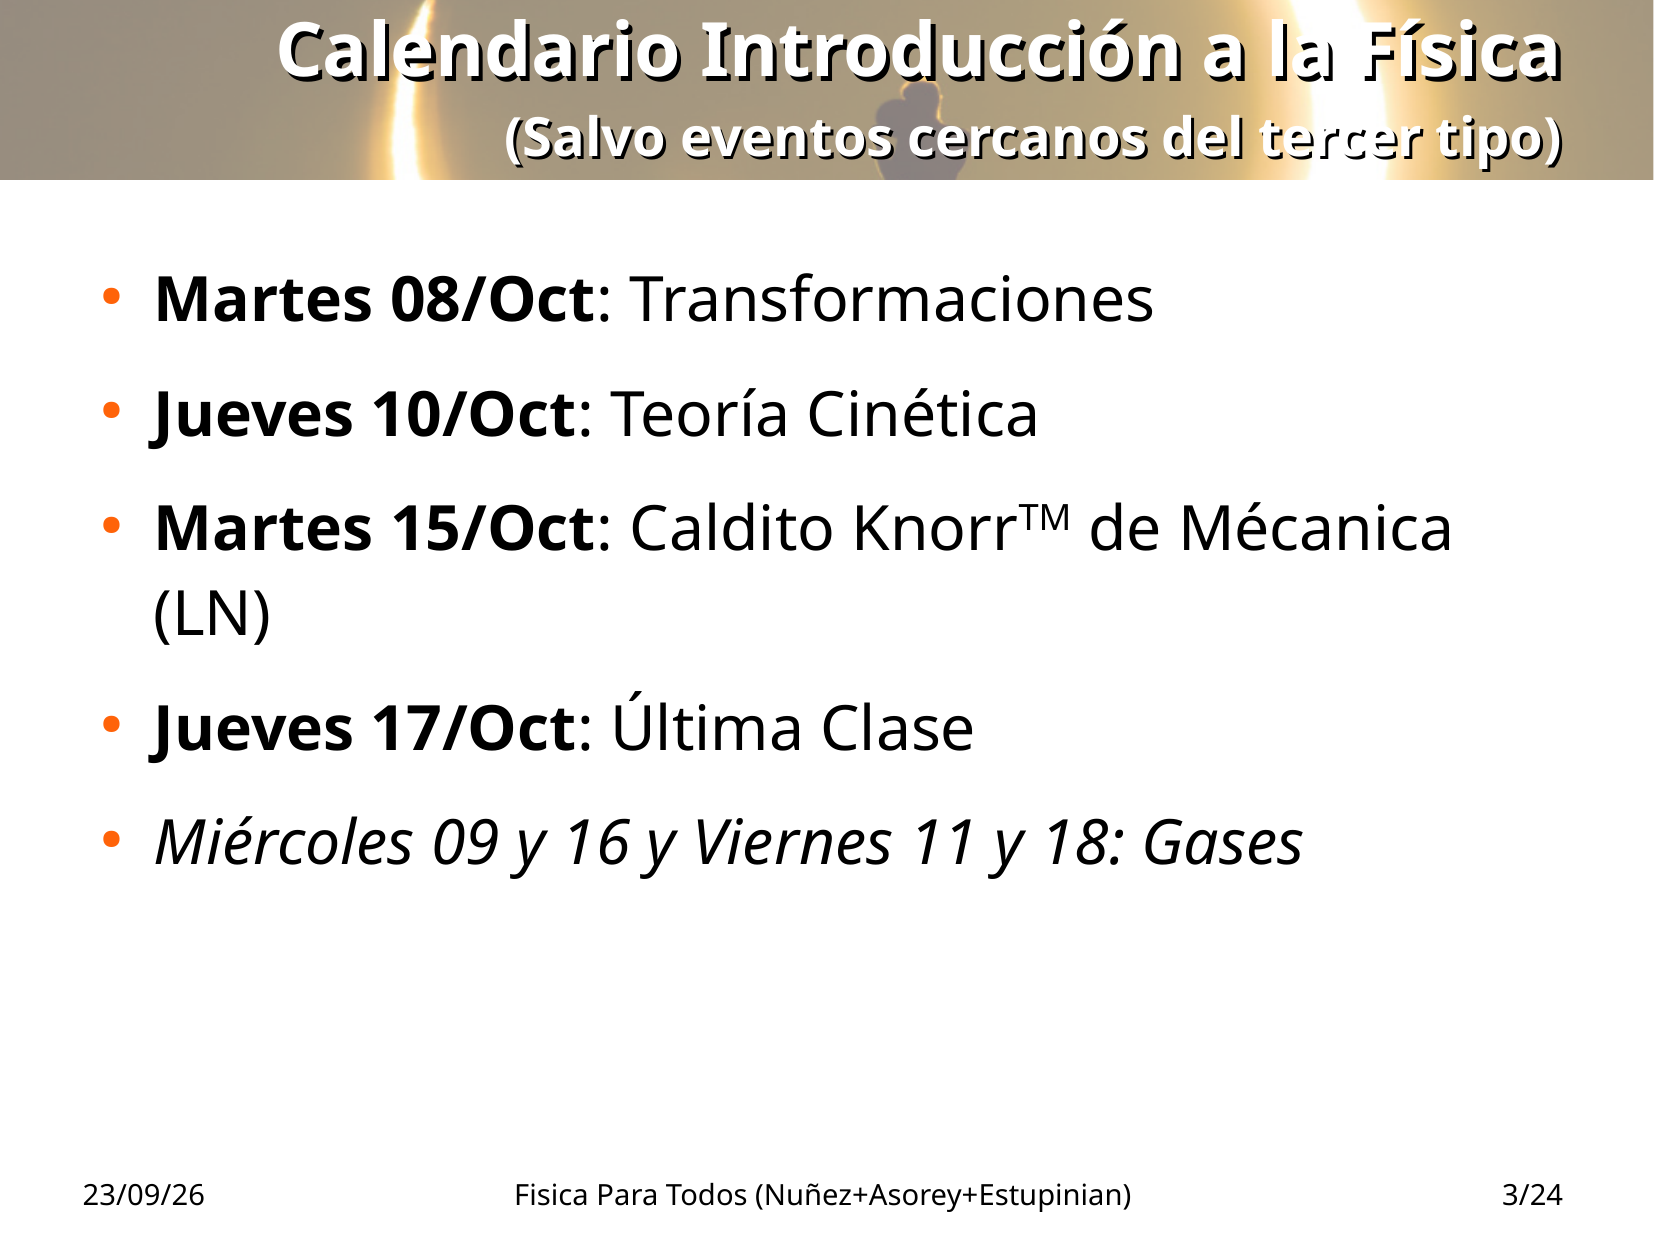

# Calendario Introducción a la Física (Salvo eventos cercanos del tercer tipo)
Martes 08/Oct: Transformaciones
Jueves 10/Oct: Teoría Cinética
Martes 15/Oct: Caldito KnorrTM de Mécanica (LN)
Jueves 17/Oct: Última Clase
Miércoles 09 y 16 y Viernes 11 y 18: Gases
Fisica Para Todos (Nuñez+Asorey+Estupinian)
3